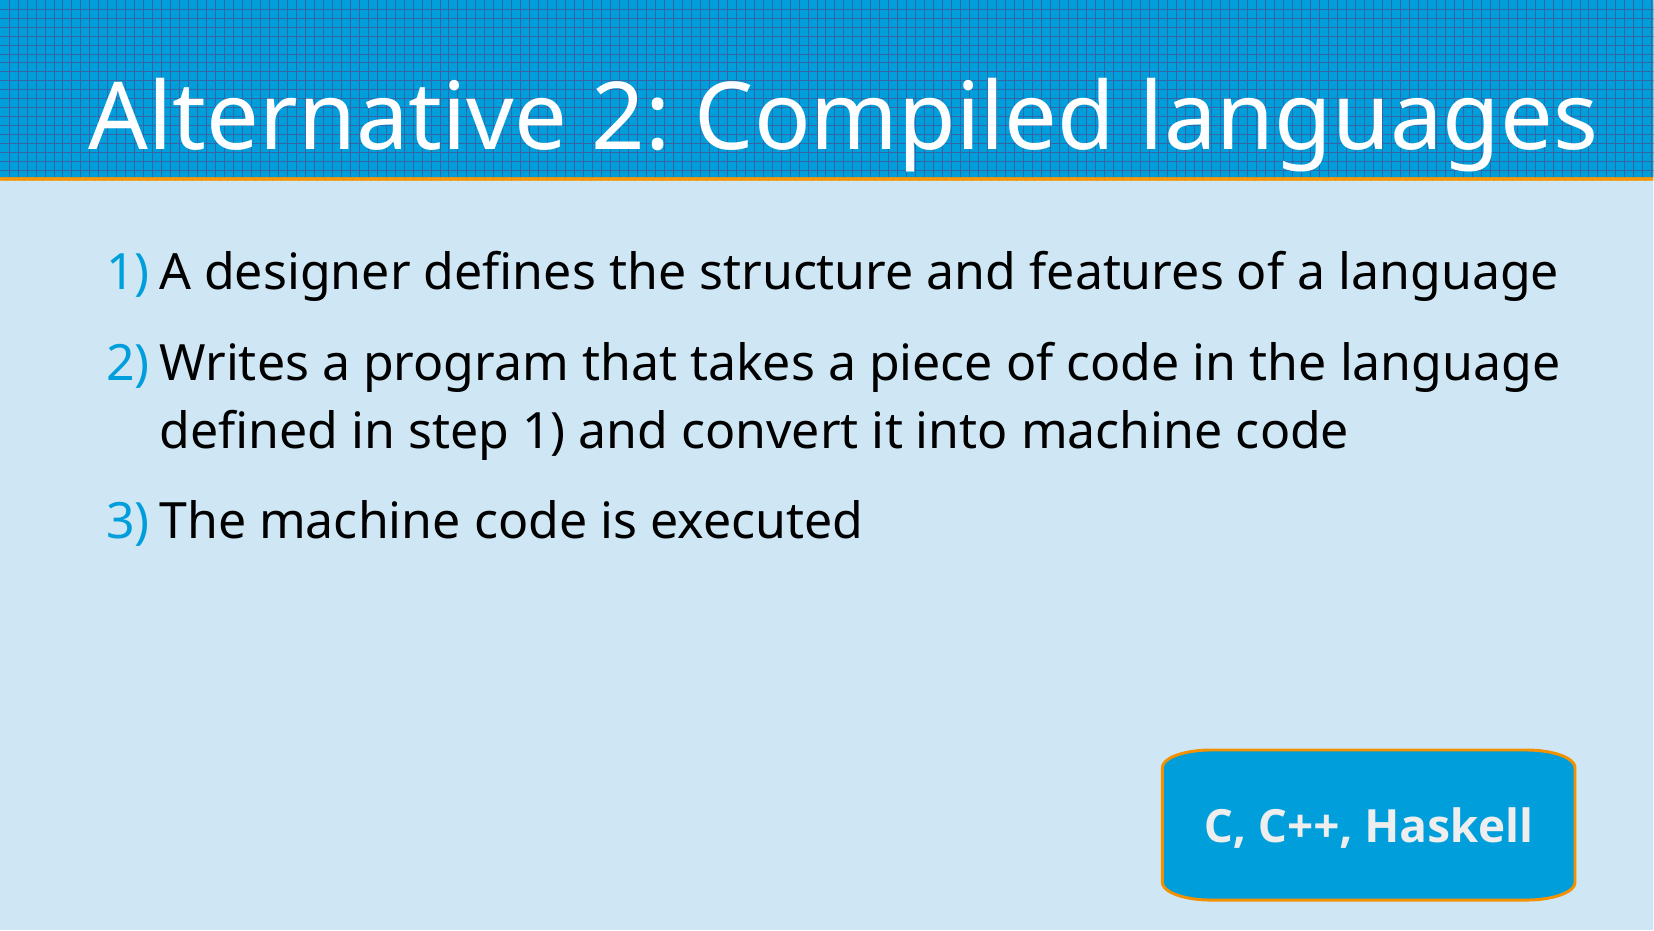

# Alternative 2: Compiled languages
A designer defines the structure and features of a language
Writes a program that takes a piece of code in the language defined in step 1) and convert it into machine code
The machine code is executed
C, C++, Haskell